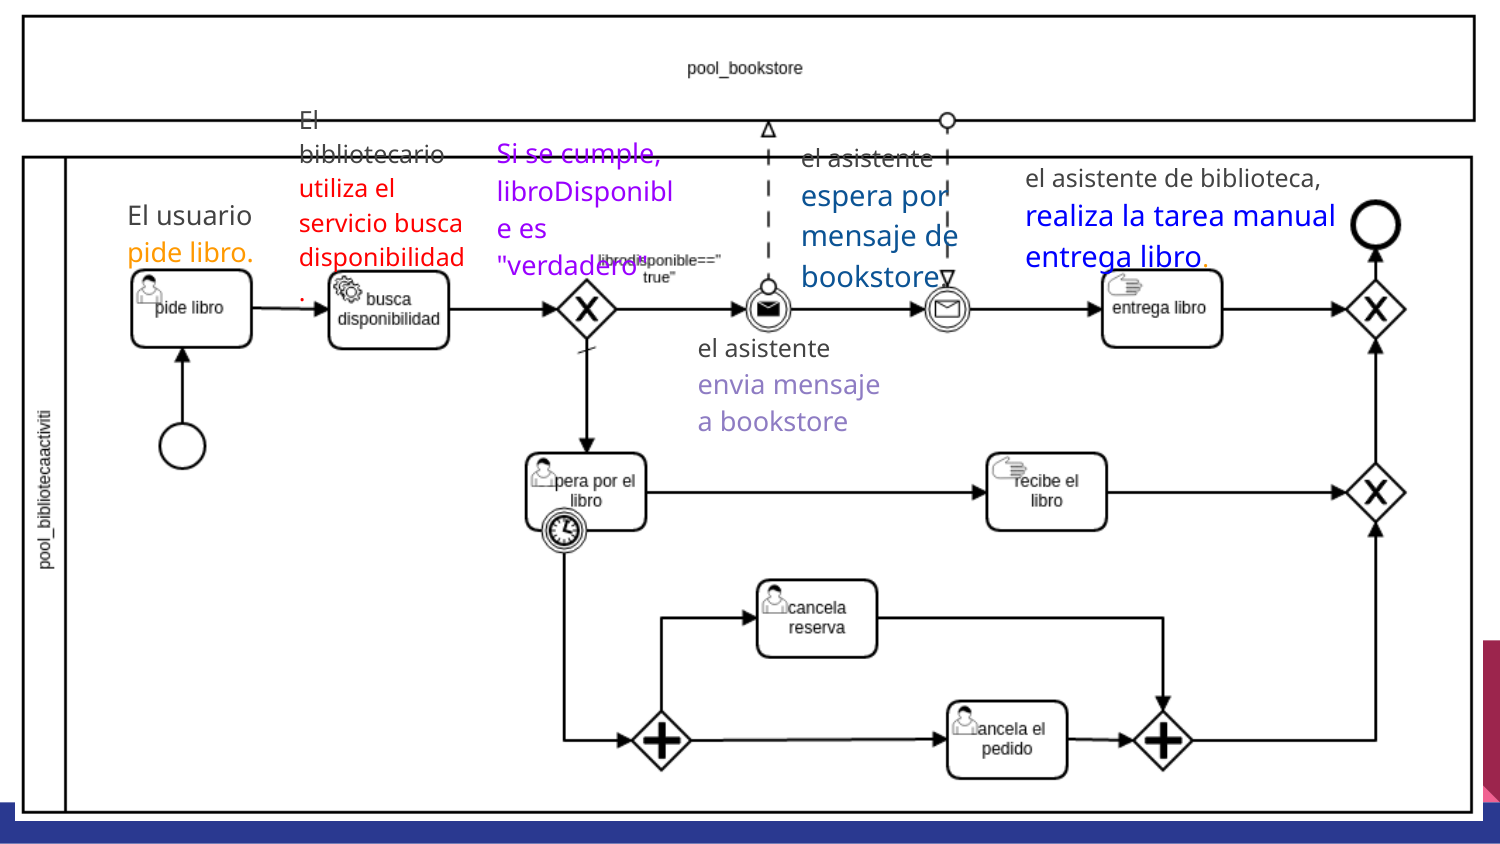

El bibliotecario utiliza el servicio busca disponibilidad.
el asistente espera por mensaje de bookstore.
Si se cumple, libroDisponible es "verdadero"
El usuario pide libro.
el asistente de biblioteca, realiza la tarea manual entrega libro.
el asistente envia mensaje a bookstore